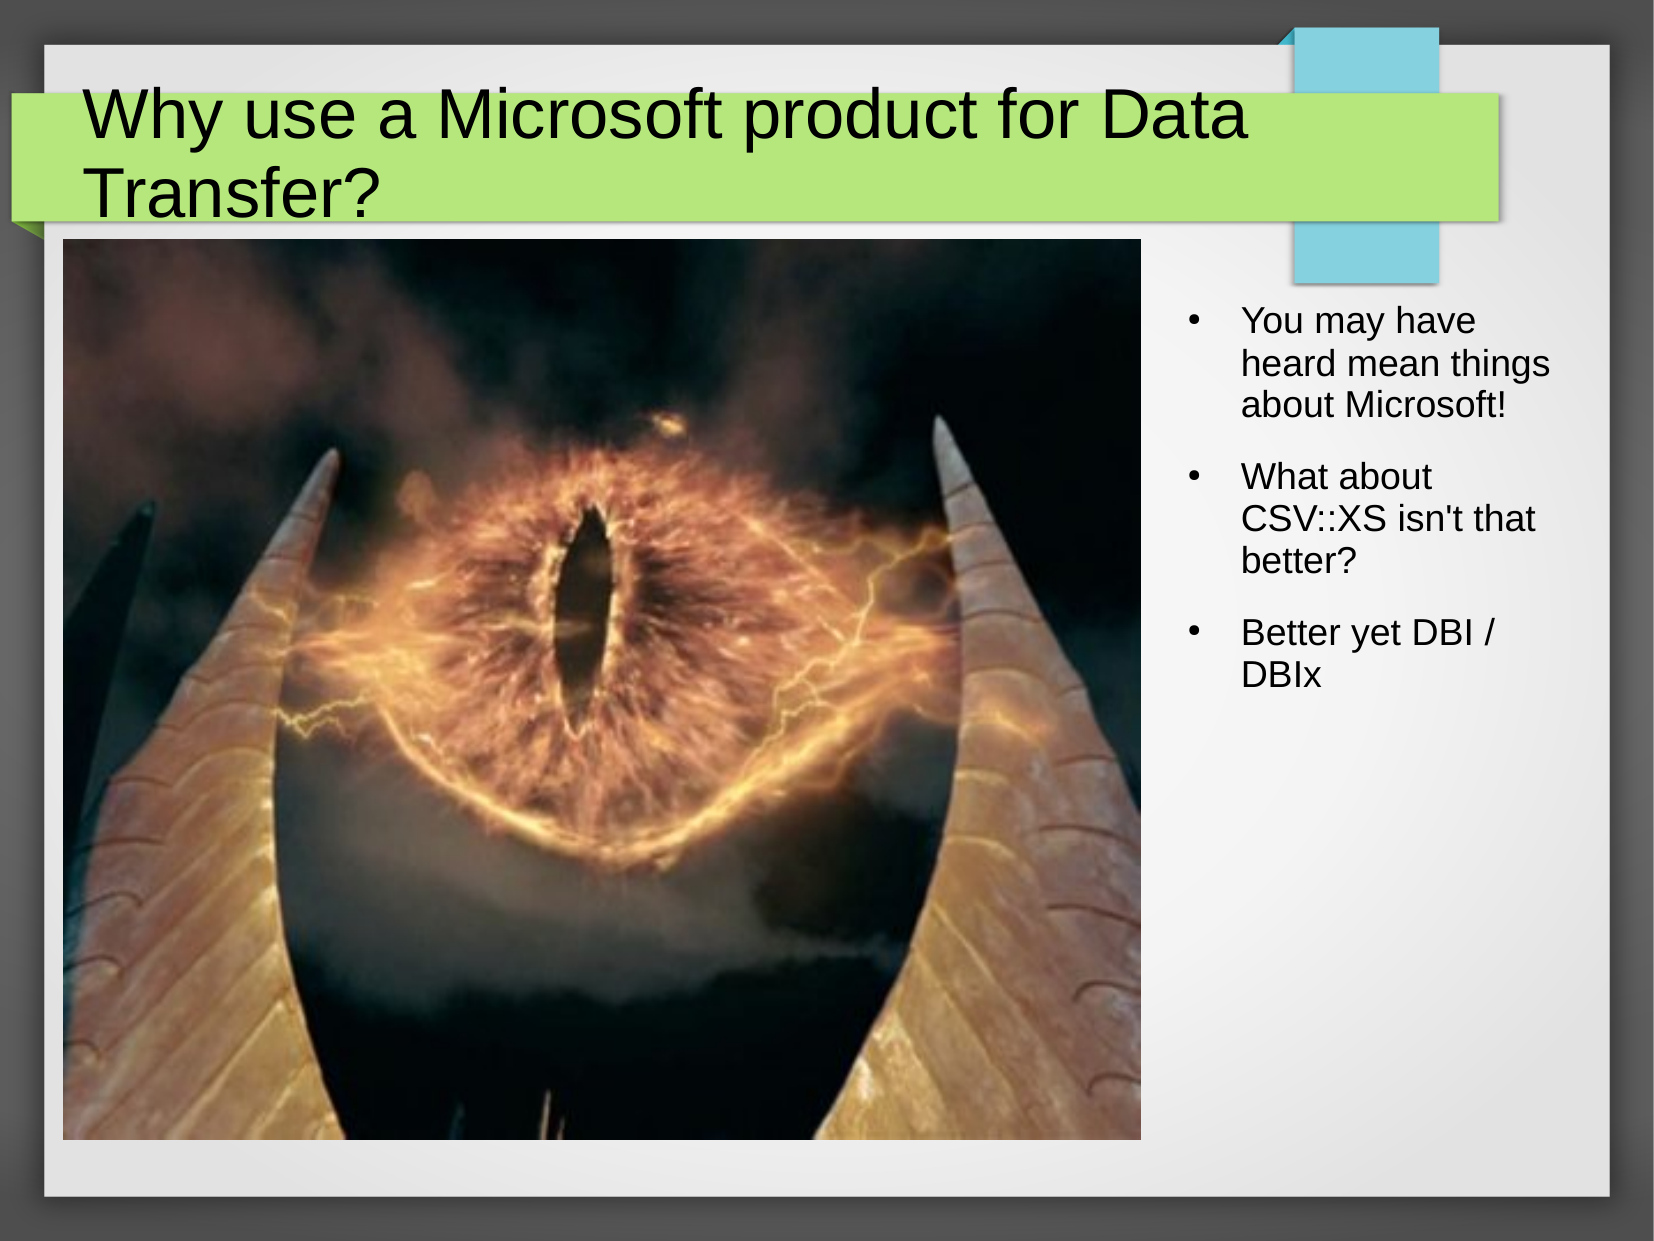

# Why use a Microsoft product for Data Transfer?
You may have heard mean things about Microsoft!
What about CSV::XS isn't that better?
Better yet DBI / DBIx